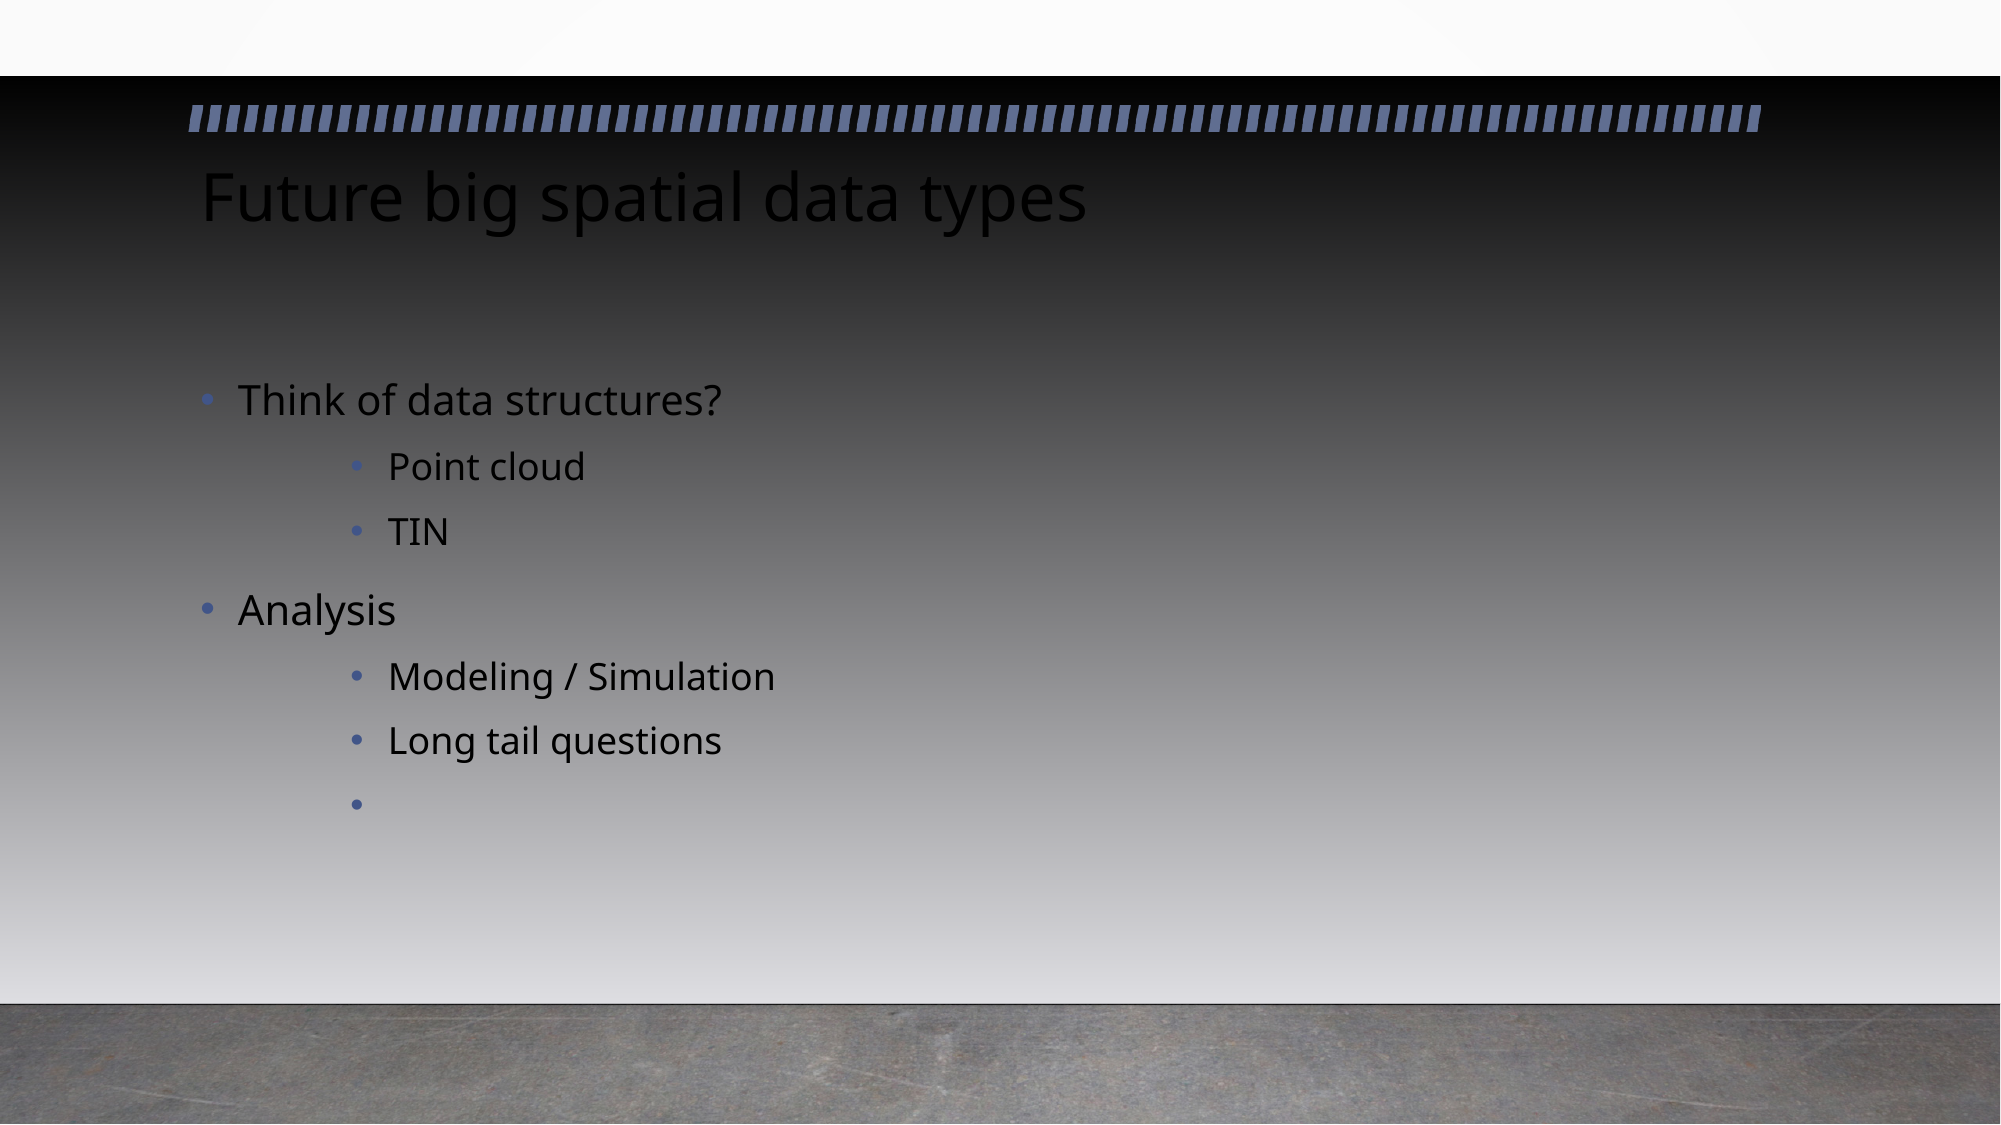

# Future big spatial data types
Think of data structures?
Point cloud
TIN
Analysis
Modeling / Simulation
Long tail questions